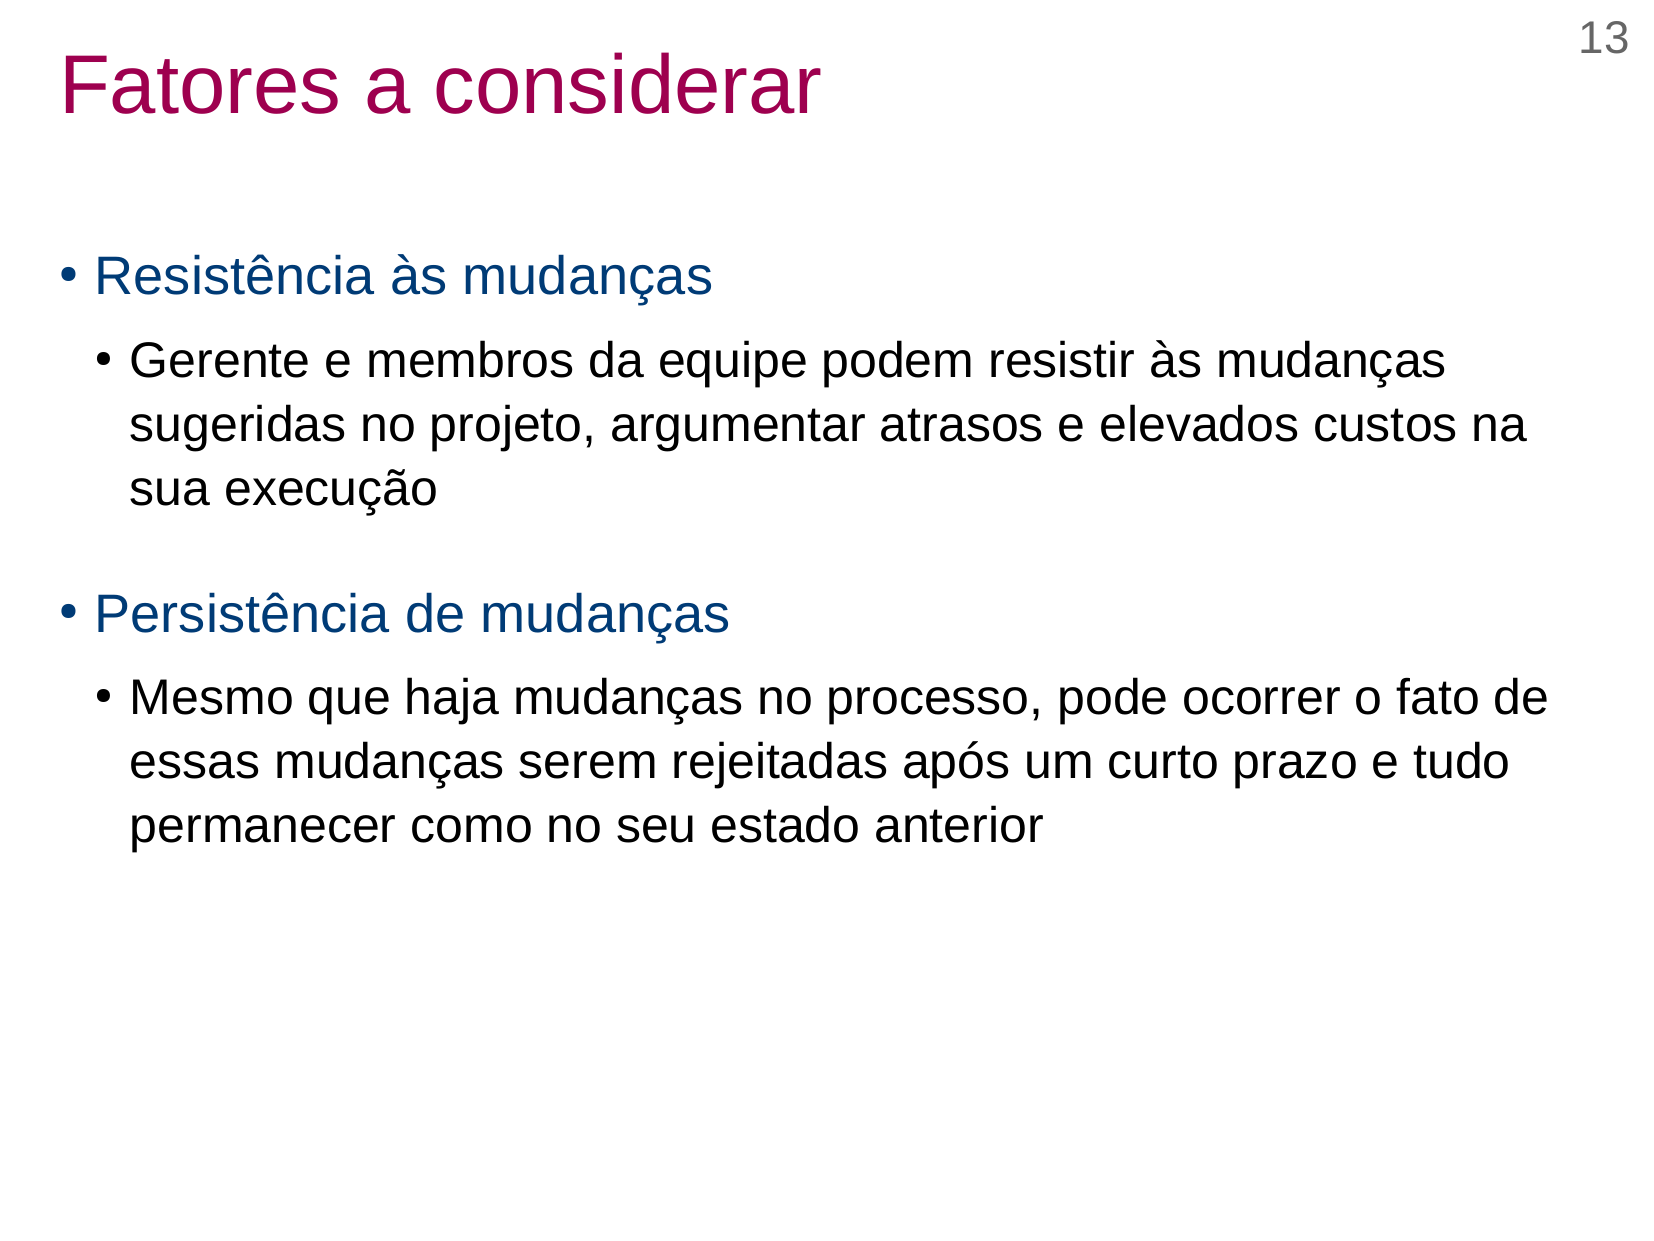

13
# Fatores a considerar
Resistência às mudanças
Gerente e membros da equipe podem resistir às mudanças sugeridas no projeto, argumentar atrasos e elevados custos na sua execução
Persistência de mudanças
Mesmo que haja mudanças no processo, pode ocorrer o fato de essas mudanças serem rejeitadas após um curto prazo e tudo permanecer como no seu estado anterior